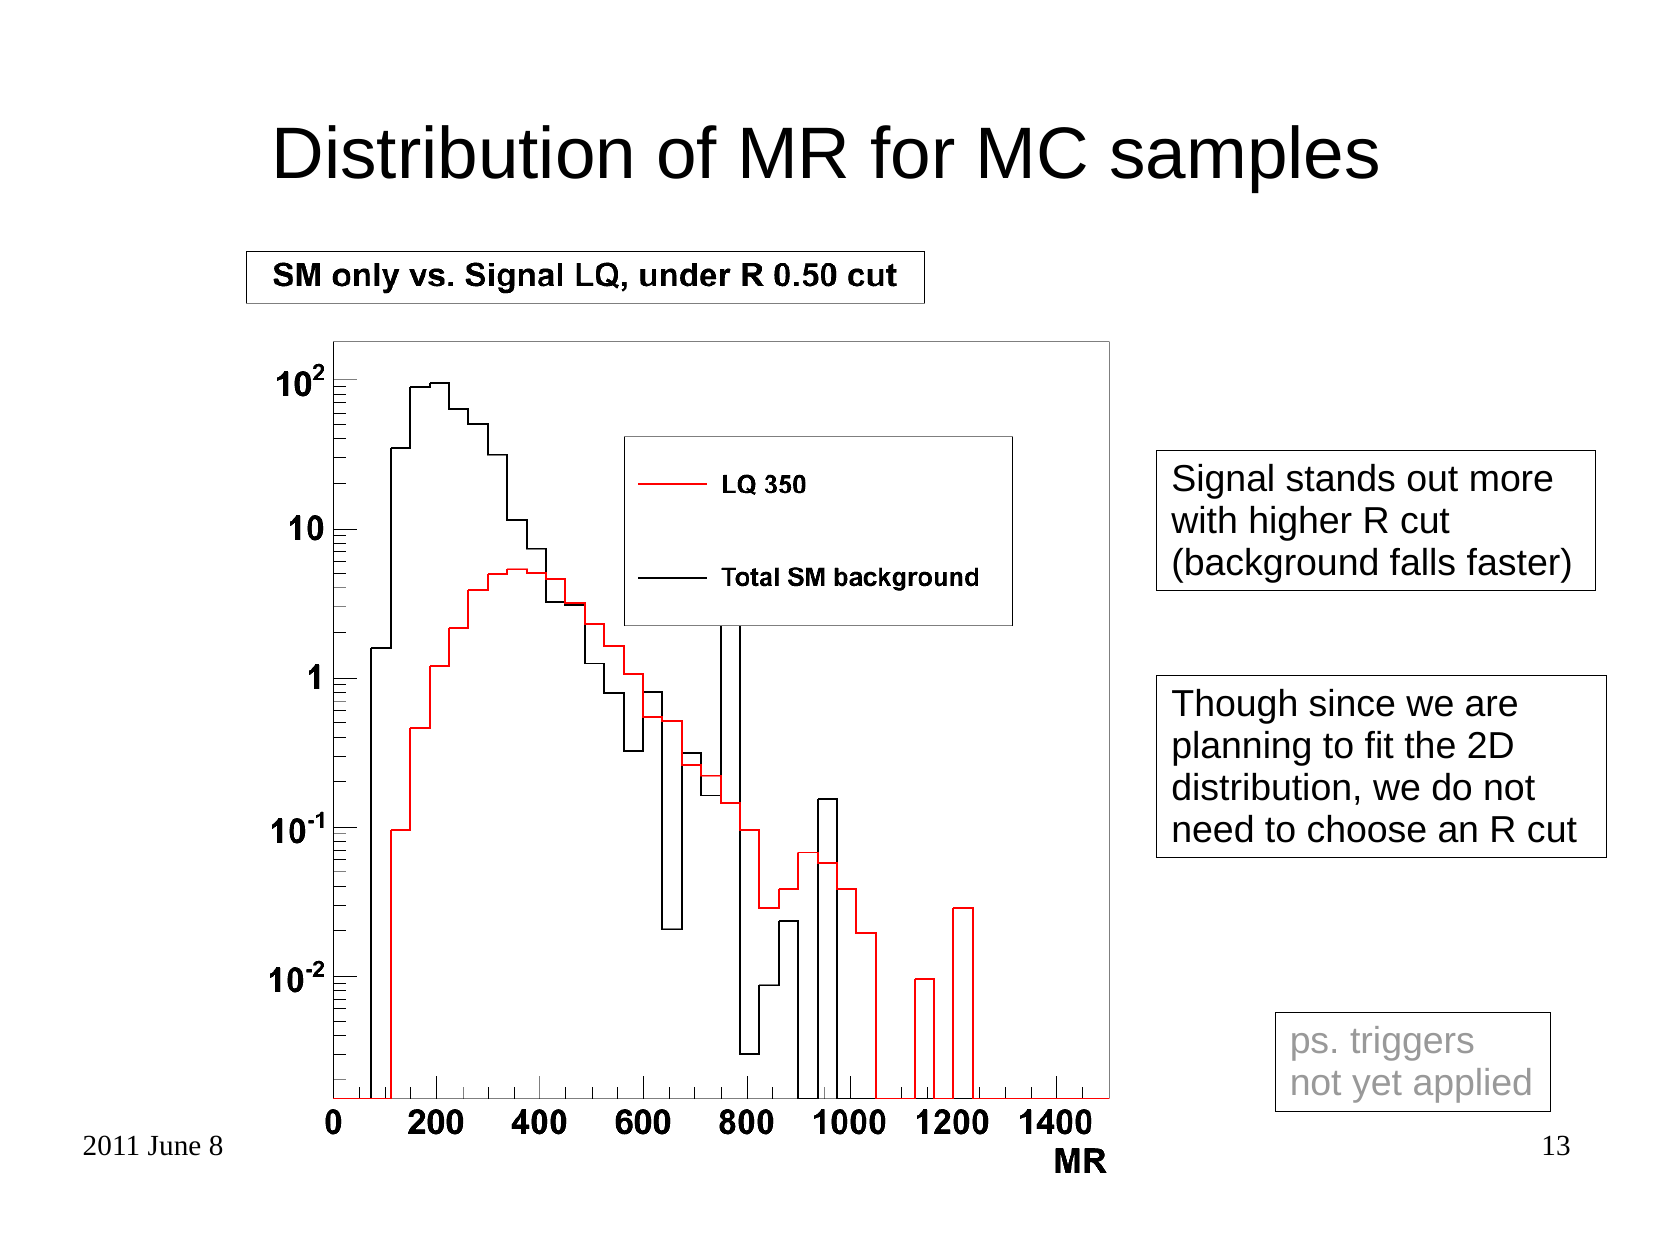

# Distribution of MR for MC samples
Signal stands out more with higher R cut (background falls faster)
Though since we are planning to fit the 2D distribution, we do not need to choose an R cut
ps. triggers not yet applied
2011 June 8
13